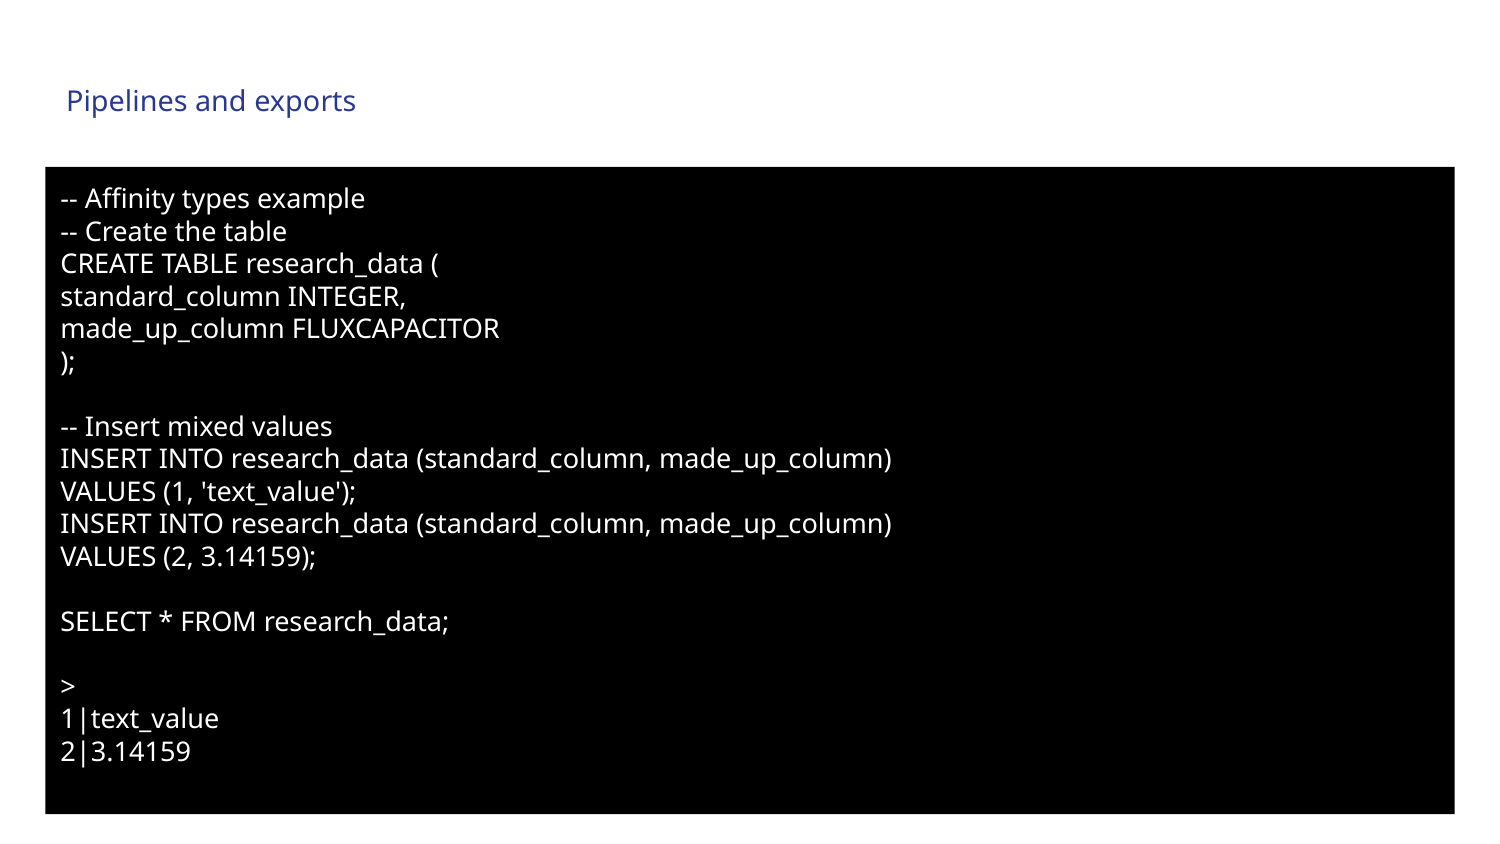

# Pipelines and exports
-- Affinity types example
-- Create the table
CREATE TABLE research_data (
standard_column INTEGER,
made_up_column FLUXCAPACITOR
);
-- Insert mixed values
INSERT INTO research_data (standard_column, made_up_column)
VALUES (1, 'text_value');
INSERT INTO research_data (standard_column, made_up_column)
VALUES (2, 3.14159);
SELECT * FROM research_data;
>
1|text_value
2|3.14159